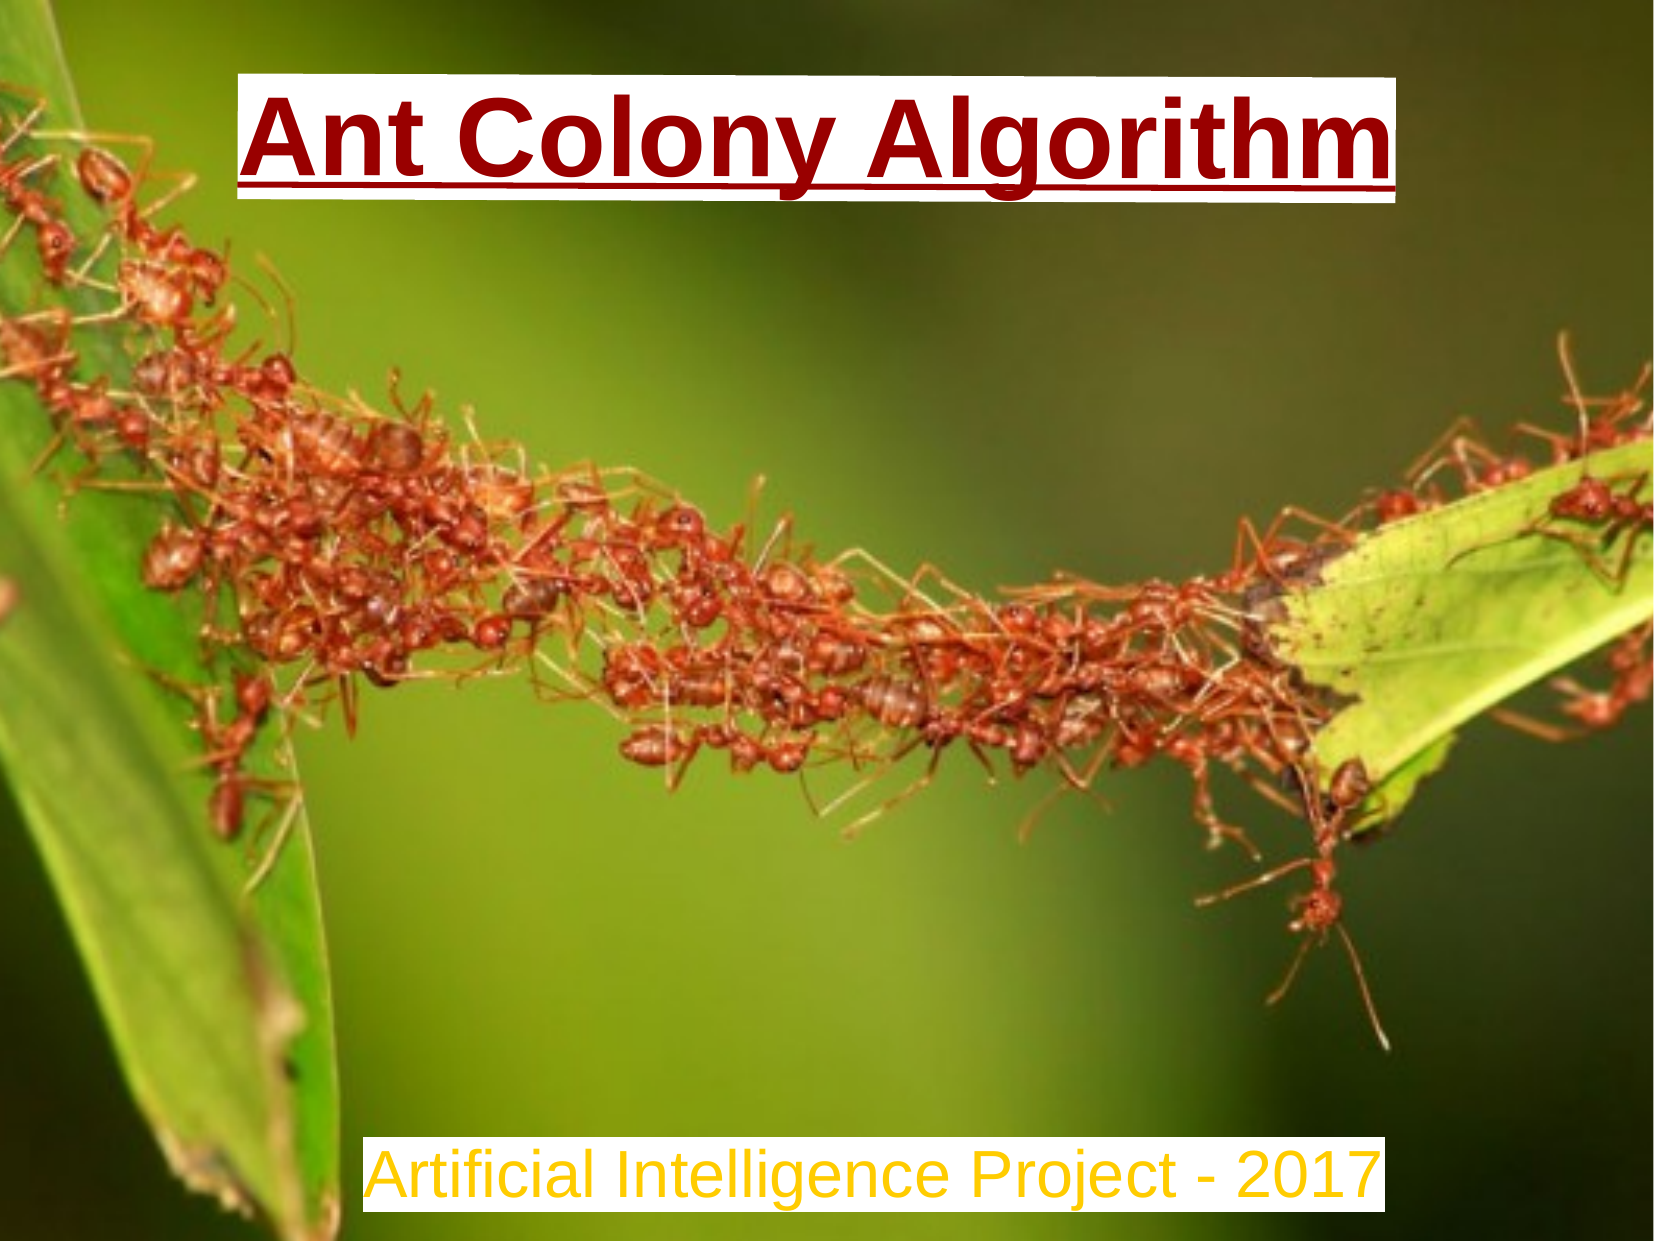

# Ant Colony Algorithm
Artificial Intelligence Project - 2017